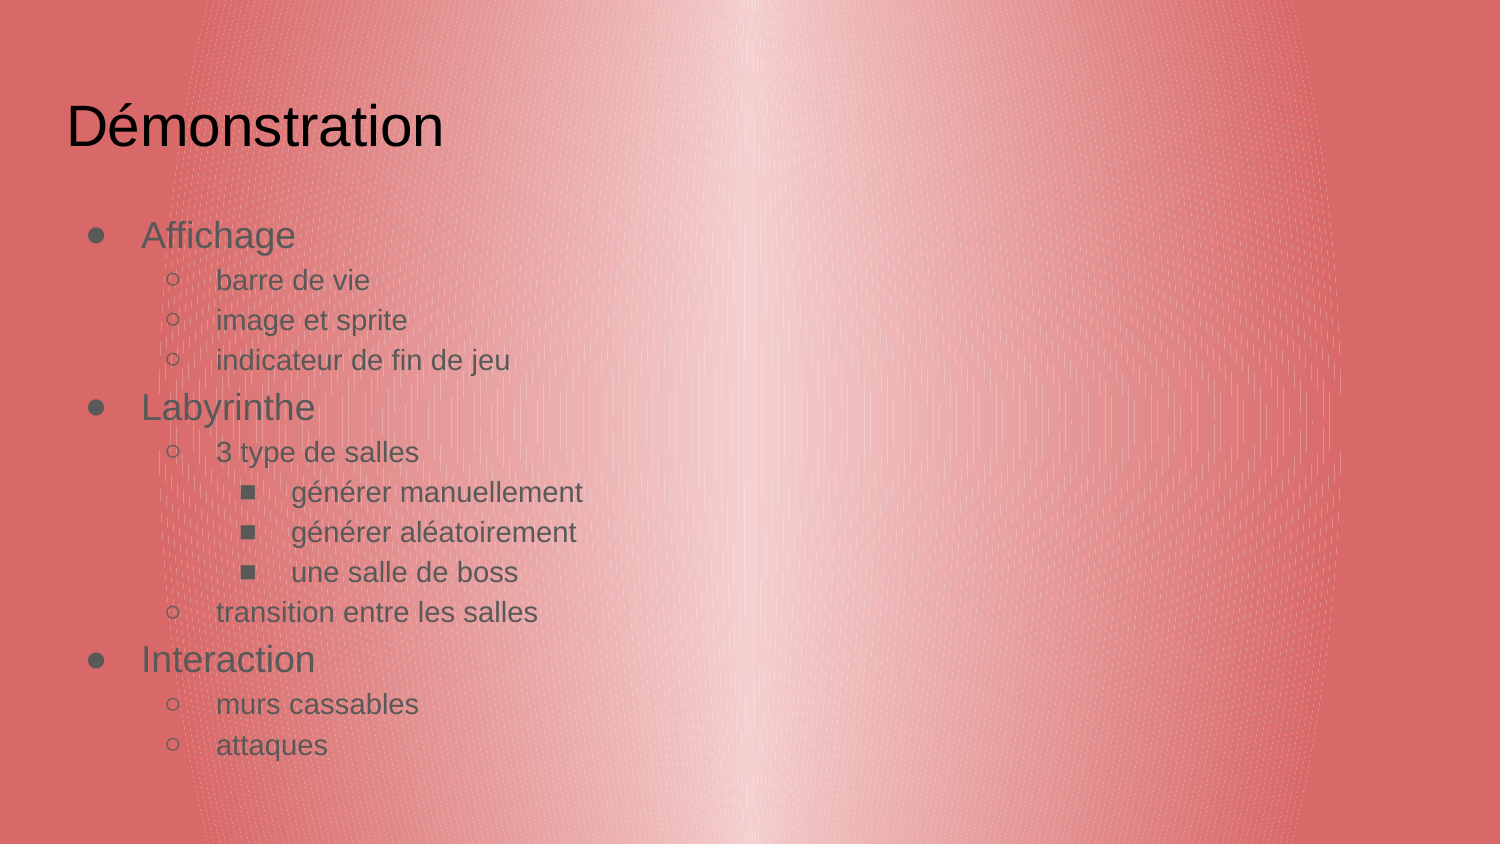

# Démonstration
Affichage
barre de vie
image et sprite
indicateur de fin de jeu
Labyrinthe
3 type de salles
générer manuellement
générer aléatoirement
une salle de boss
transition entre les salles
Interaction
murs cassables
attaques